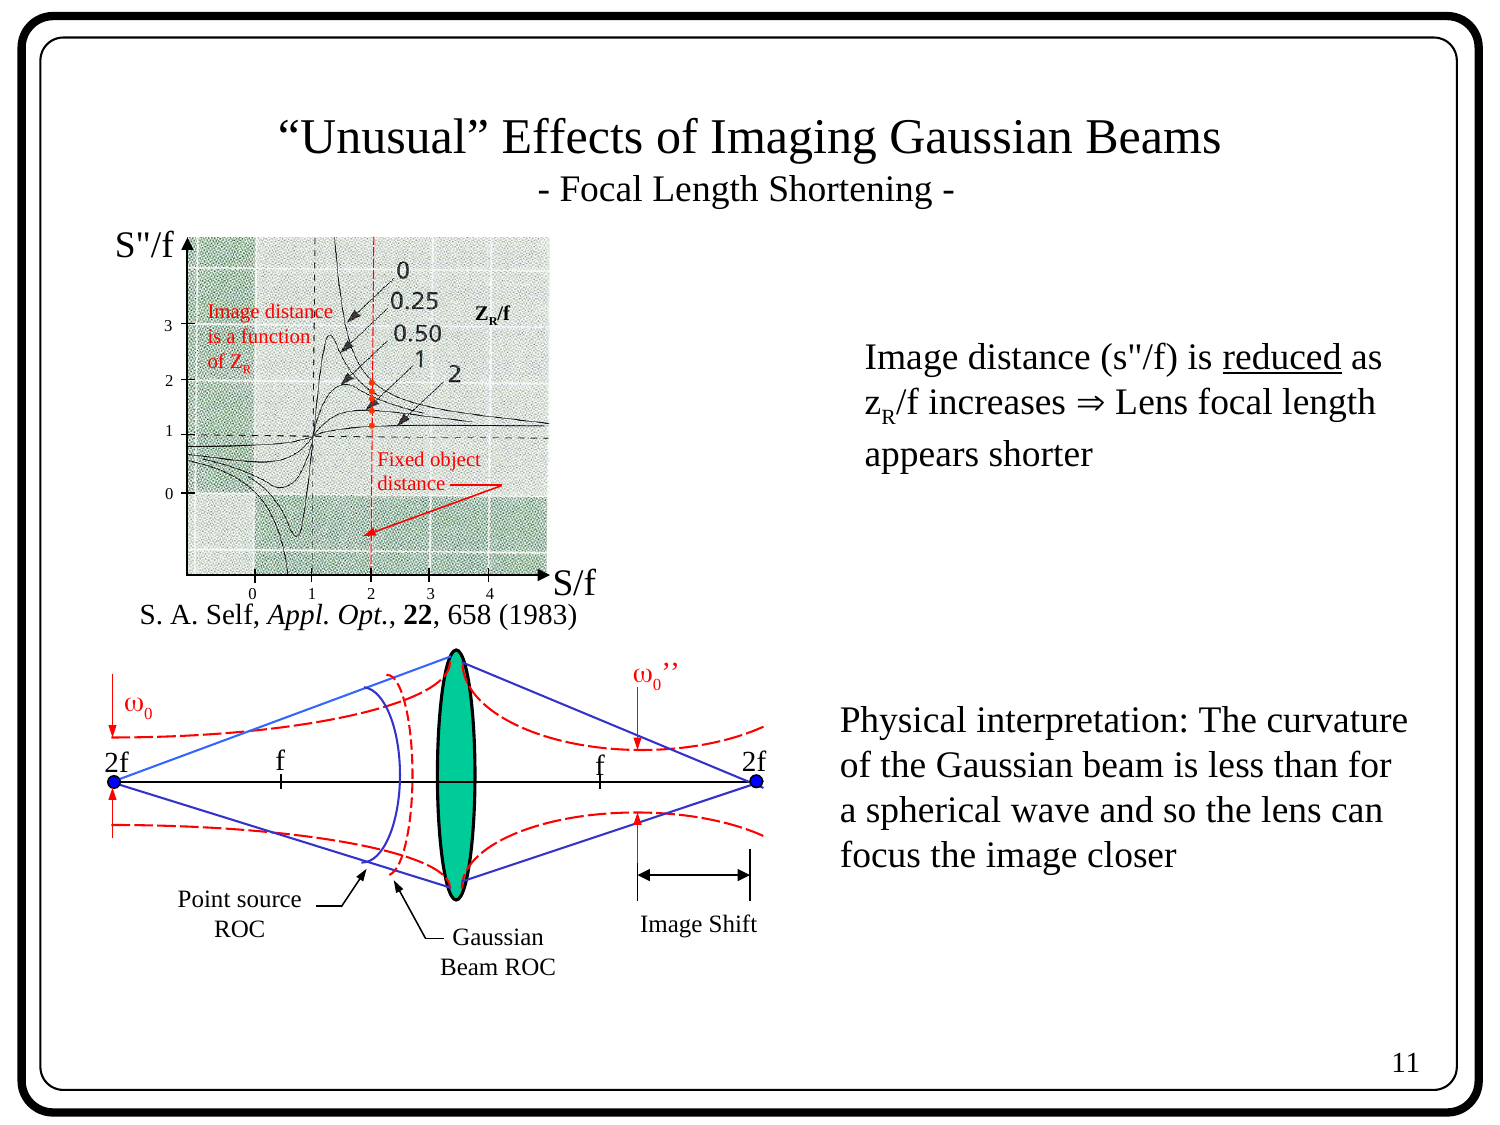

# “Unusual” Effects of Imaging Gaussian Beams - Focal Length Shortening -
S"/f
Image distance
is a function
of ZR
ZR/f
3
•
2
•
•
•
•
1
Fixed object
distance
0
S/f
0 1 2 3 4
S. A. Self, Appl. Opt., 22, 658 (1983)
Image distance (s"/f) is reduced as zR/f increases  Lens focal length appears shorter
0’’
0
Physical interpretation: The curvature of the Gaussian beam is less than for a spherical wave and so the lens can focus the image closer
f
2f
2f
f
Point source
ROC
Image Shift
Gaussian
Beam ROC